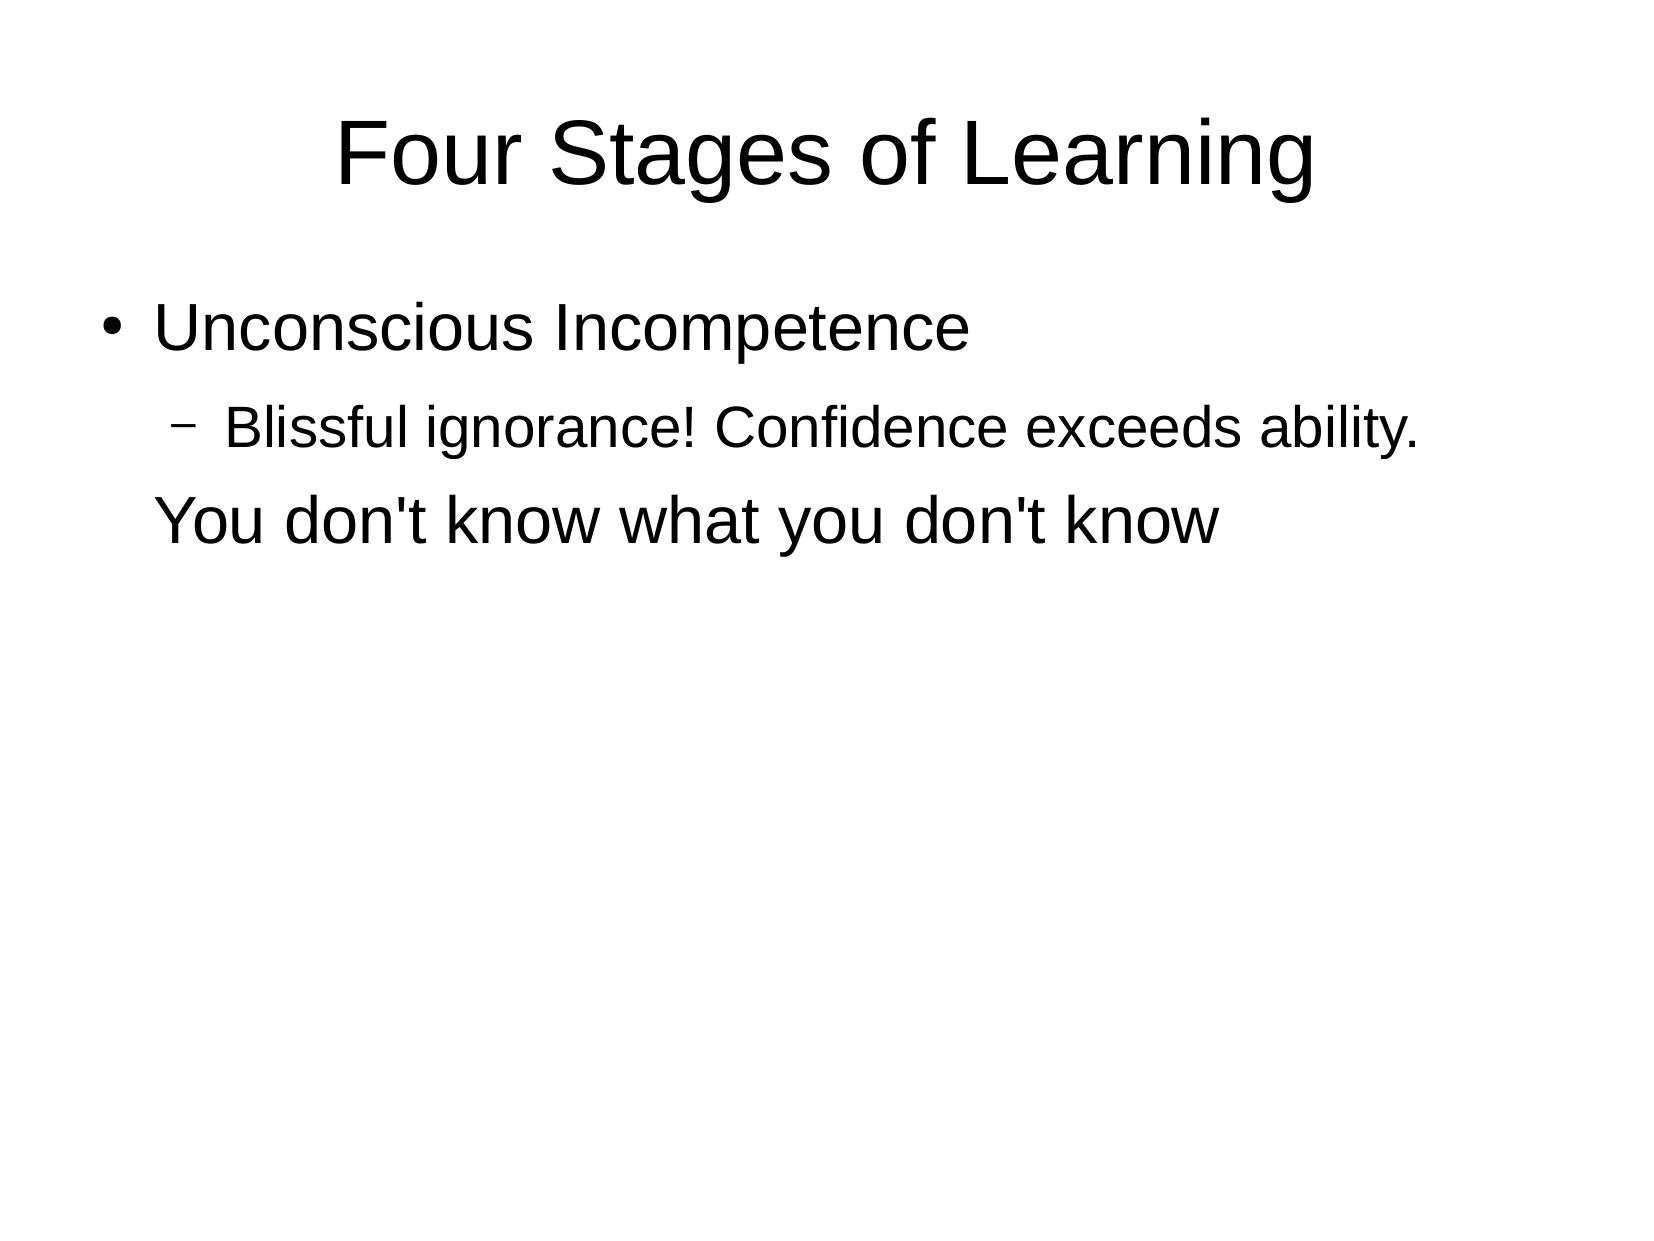

# Four Stages of Learning
Unconscious Incompetence
Blissful ignorance! Confidence exceeds ability.
You don't know what you don't know